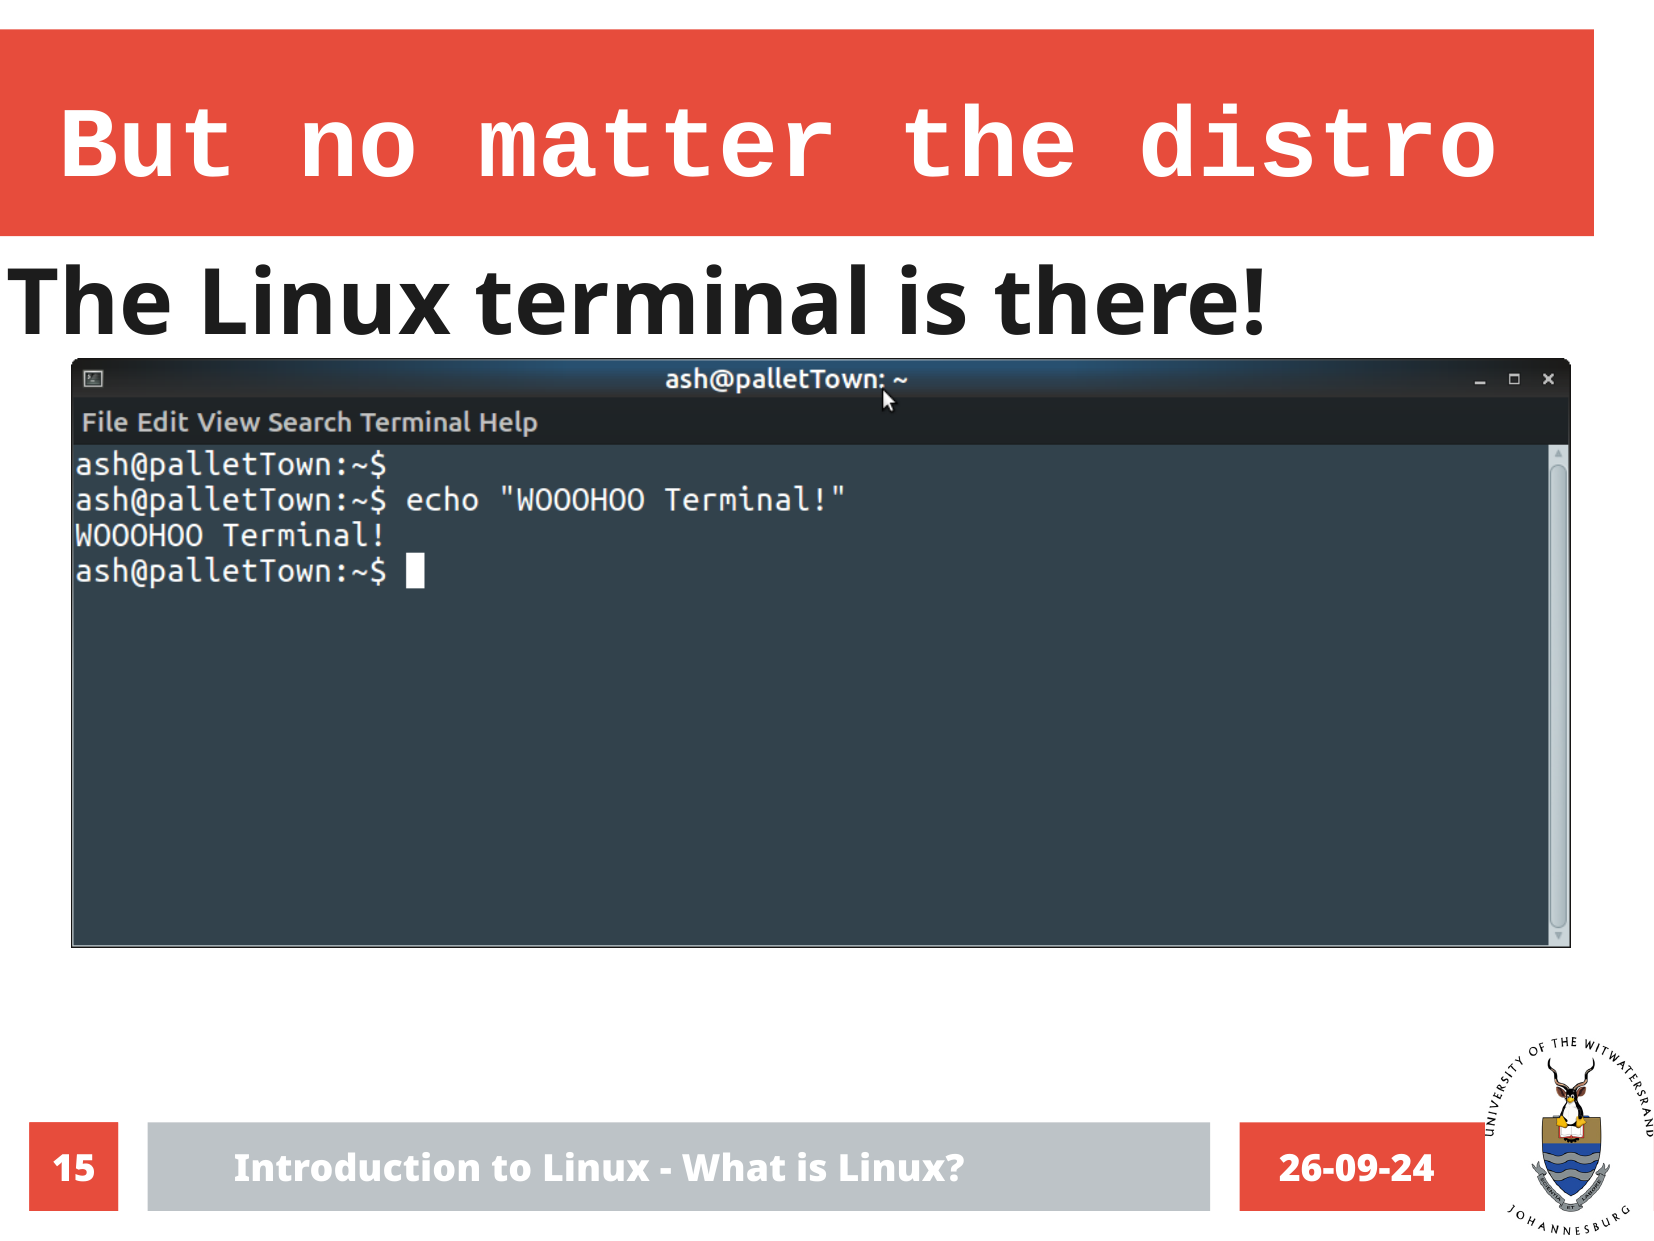

But no matter the distro
# The Linux terminal is there!
15
 Introduction to Linux - What is Linux?